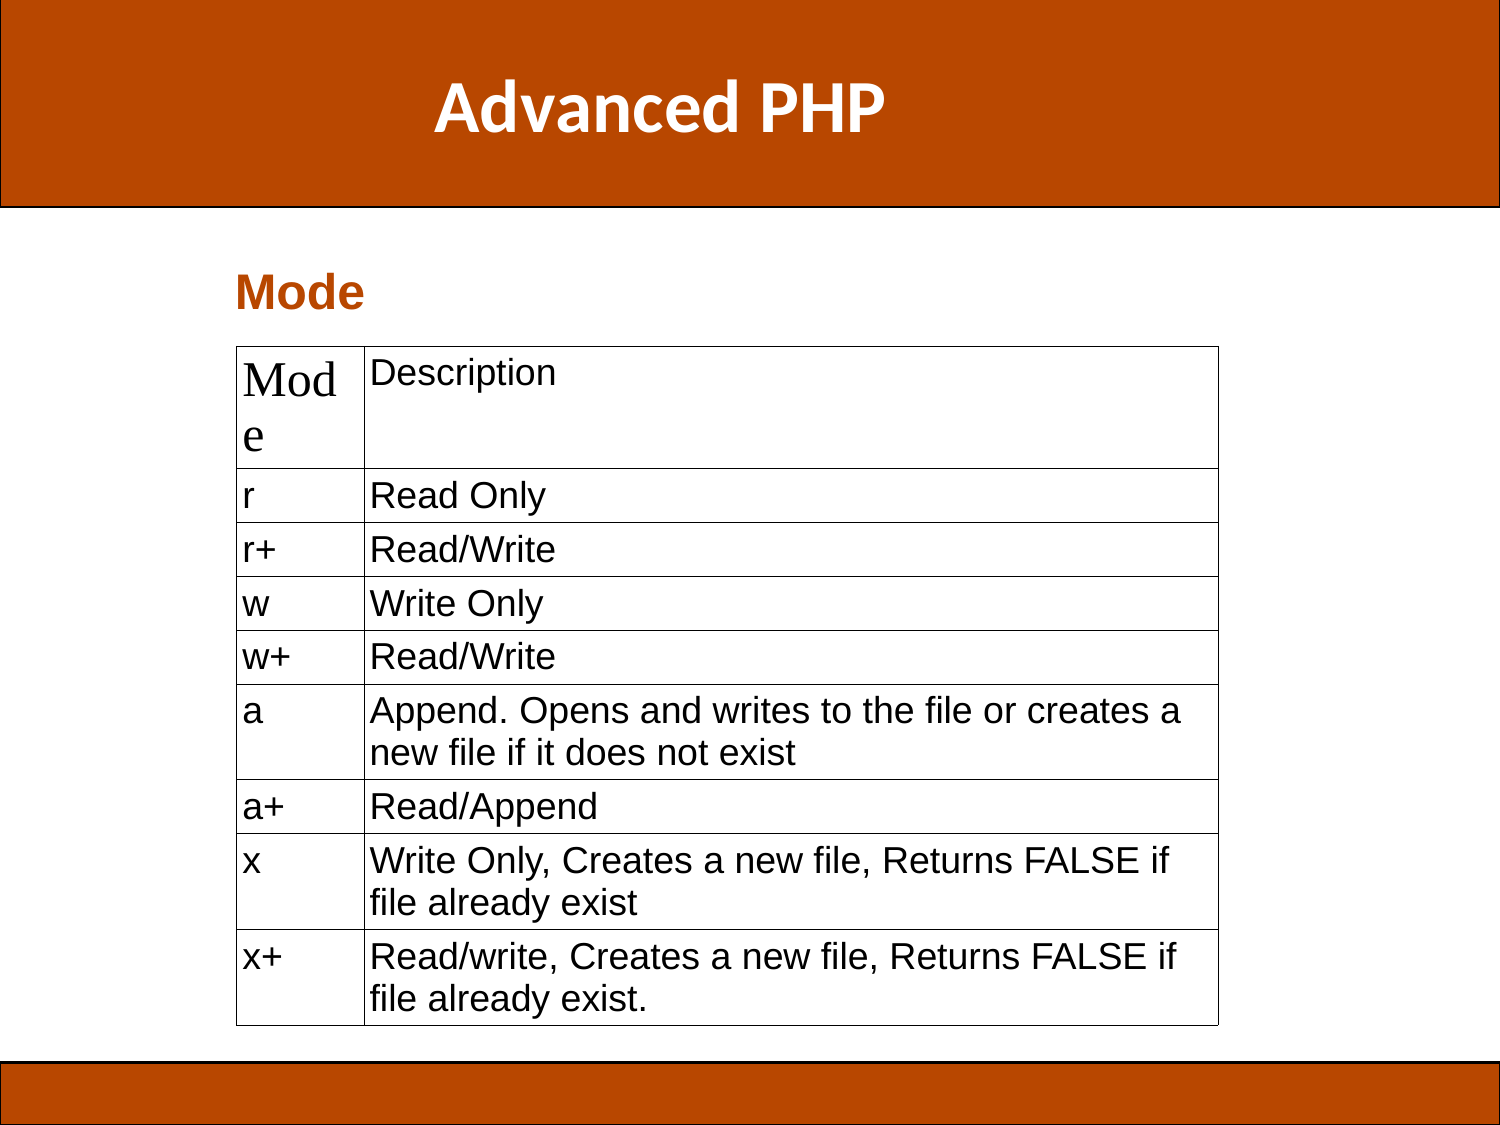

Advanced PHP
# Mode
| Mode | Description |
| --- | --- |
| r | Read Only |
| r+ | Read/Write |
| w | Write Only |
| w+ | Read/Write |
| a | Append. Opens and writes to the file or creates a new file if it does not exist |
| a+ | Read/Append |
| x | Write Only, Creates a new file, Returns FALSE if file already exist |
| x+ | Read/write, Creates a new file, Returns FALSE if file already exist. |